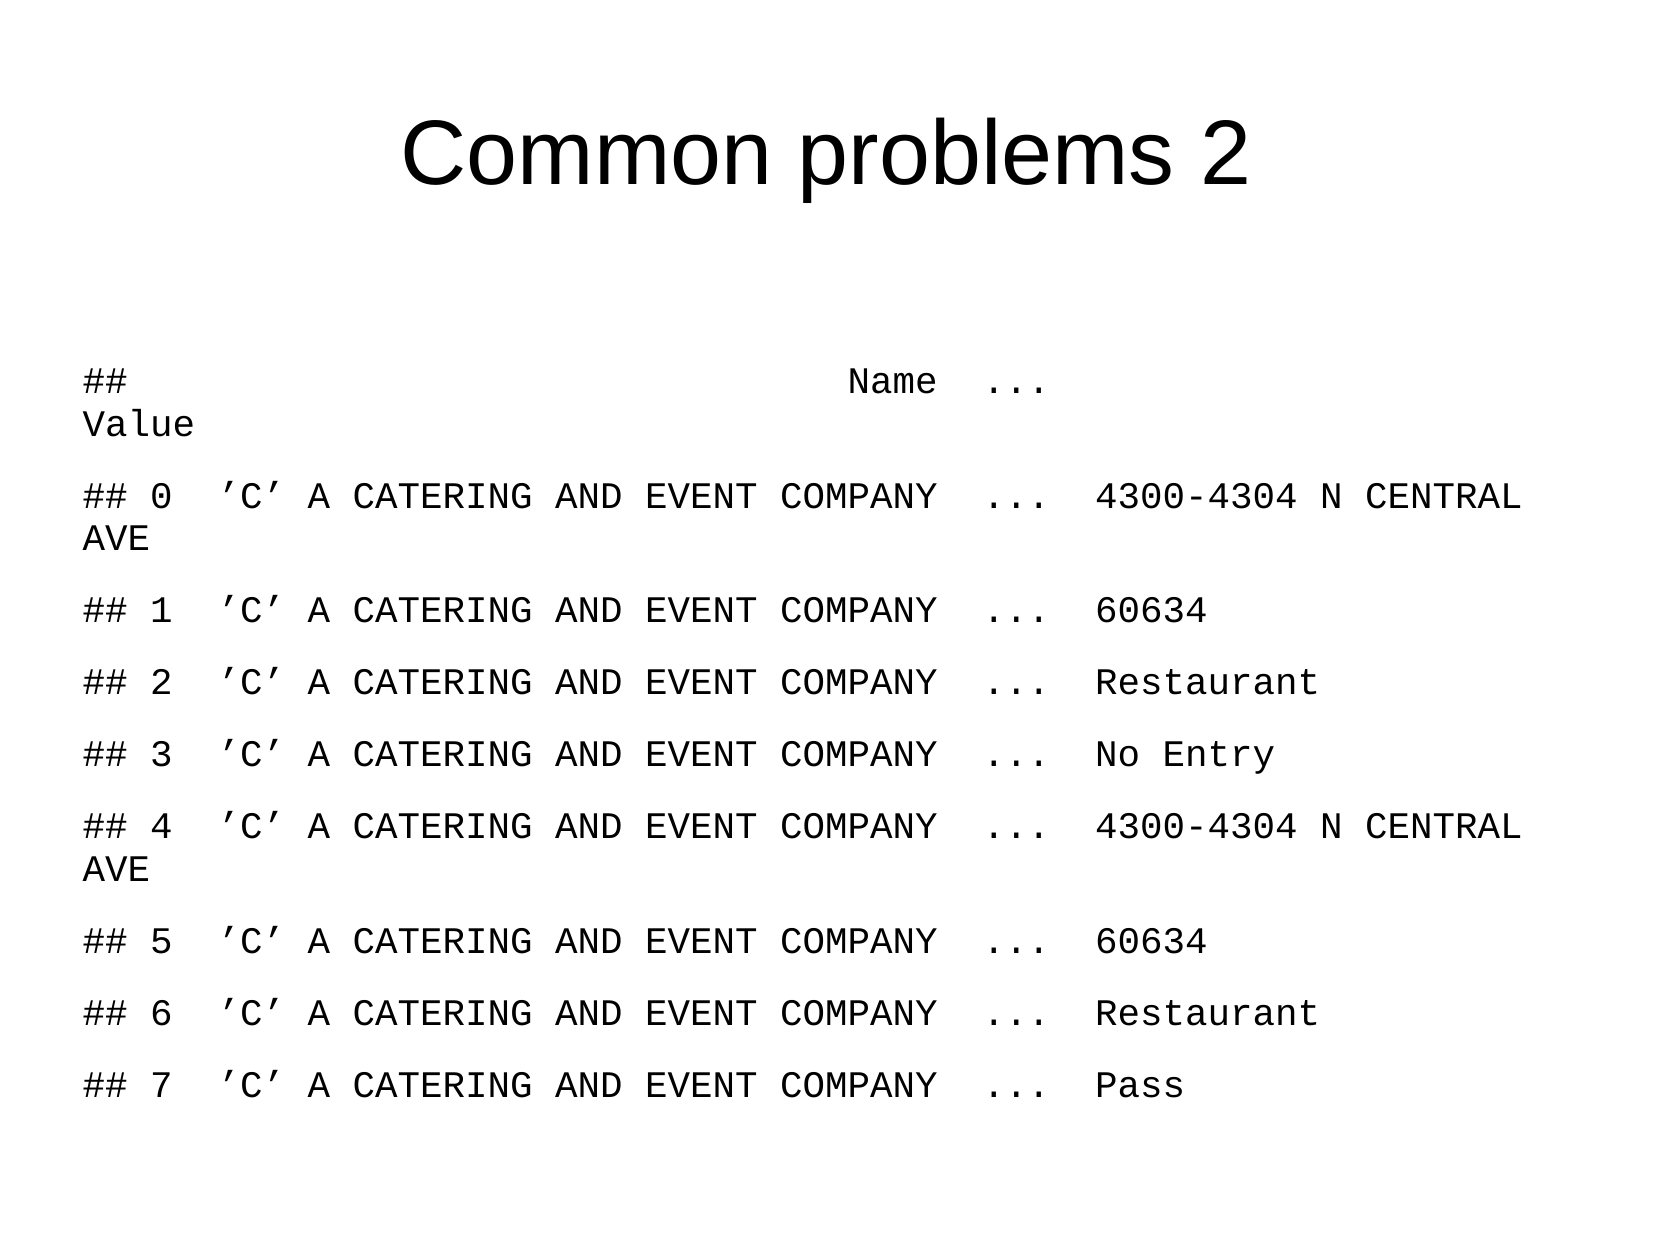

# Common problems 2
## Name ... Value
## 0 ’C’ A CATERING AND EVENT COMPANY ... 4300-4304 N CENTRAL AVE
## 1 ’C’ A CATERING AND EVENT COMPANY ... 60634
## 2 ’C’ A CATERING AND EVENT COMPANY ... Restaurant
## 3 ’C’ A CATERING AND EVENT COMPANY ... No Entry
## 4 ’C’ A CATERING AND EVENT COMPANY ... 4300-4304 N CENTRAL AVE
## 5 ’C’ A CATERING AND EVENT COMPANY ... 60634
## 6 ’C’ A CATERING AND EVENT COMPANY ... Restaurant
## 7 ’C’ A CATERING AND EVENT COMPANY ... Pass